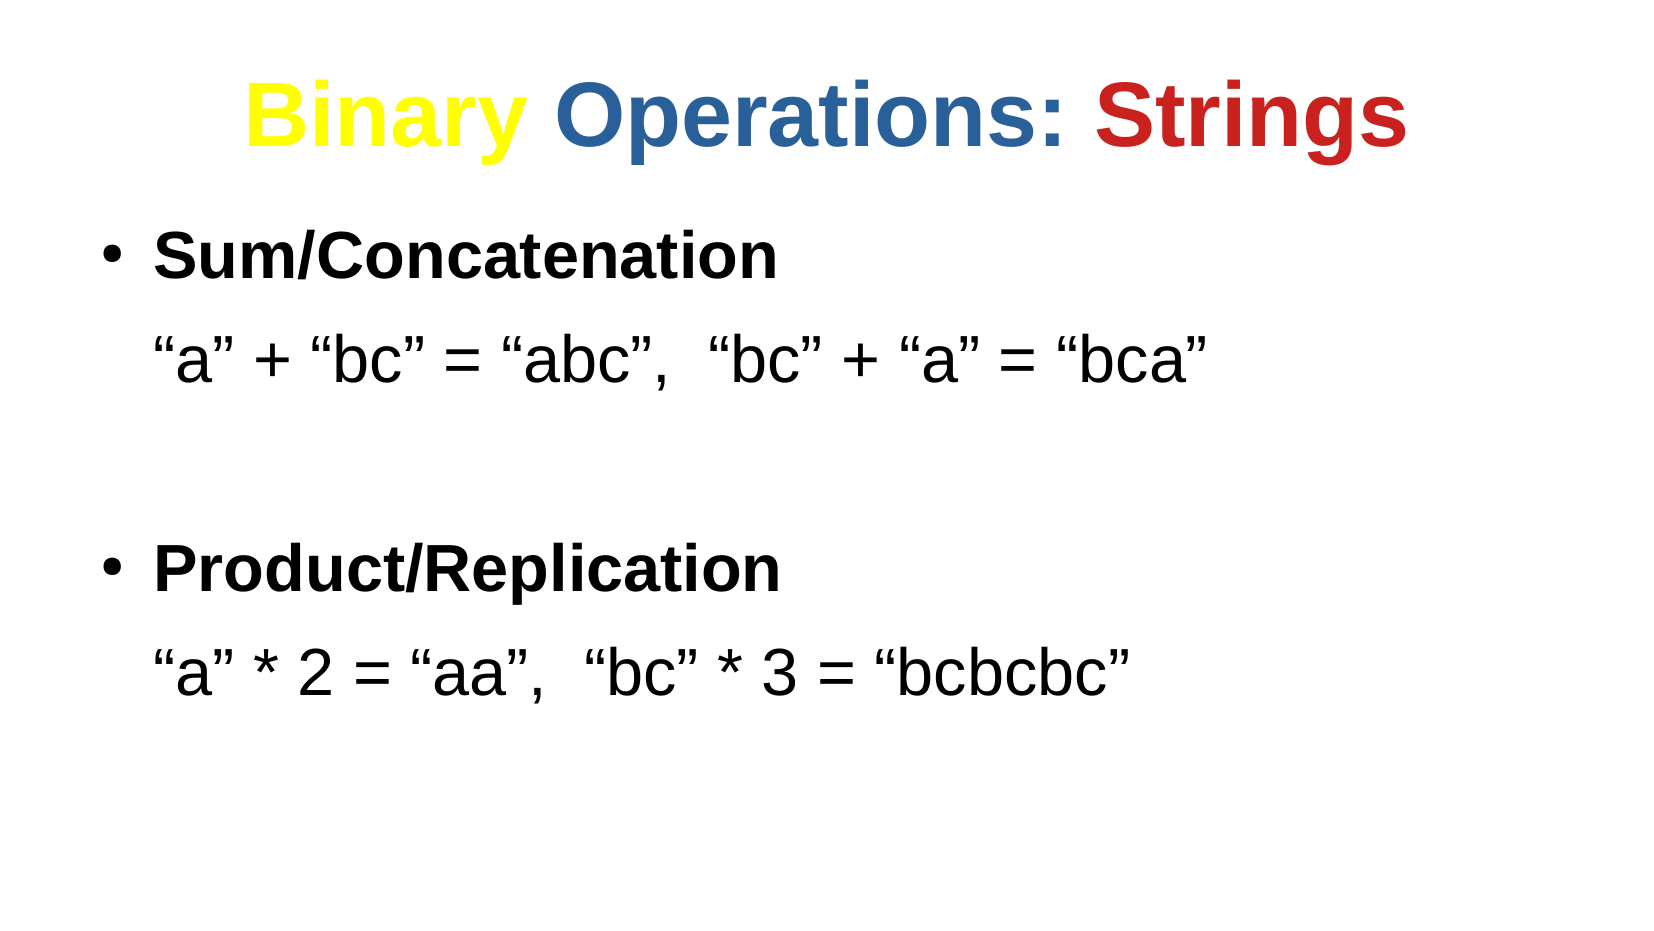

# Binary Operations: Strings
Sum/Concatenation
“a” + “bc” = “abc”, “bc” + “a” = “bca”
Product/Replication
“a” * 2 = “aa”, “bc” * 3 = “bcbcbc”